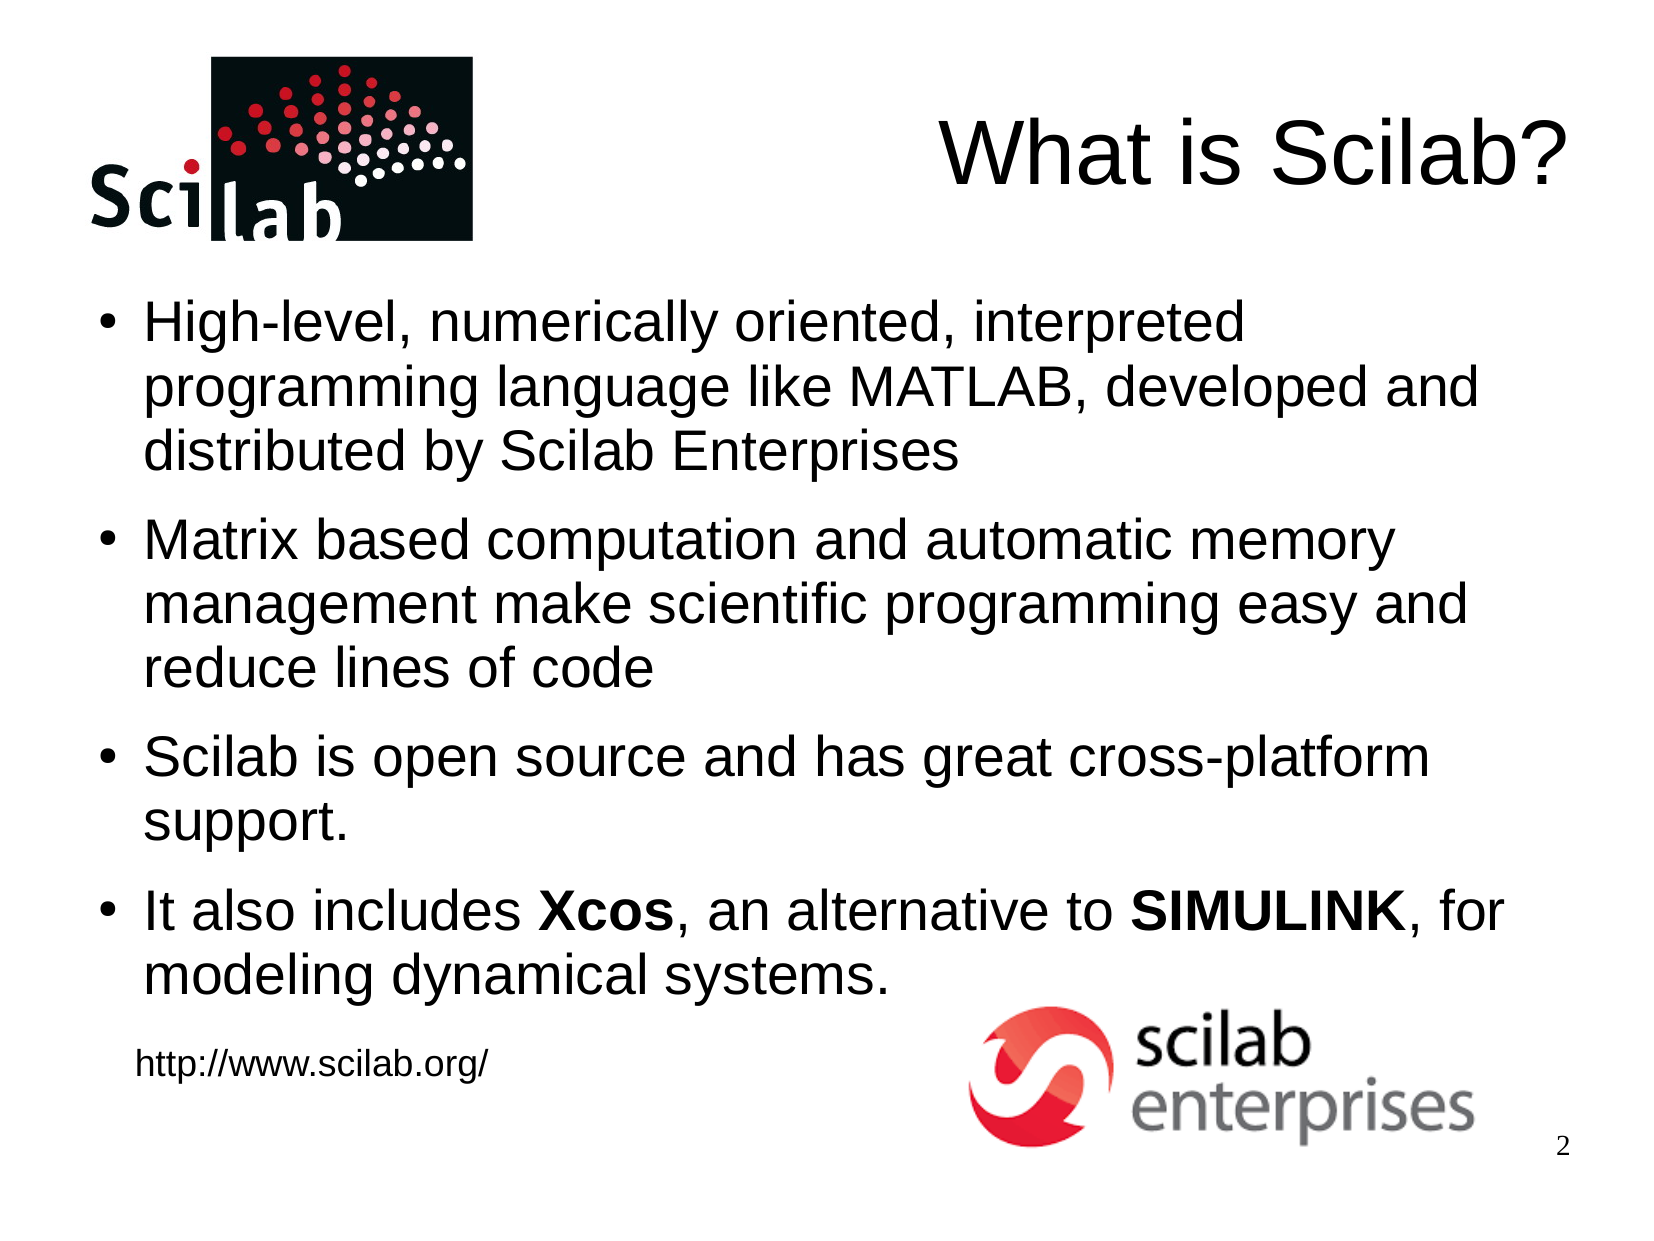

# What is Scilab?
High-level, numerically oriented, interpreted programming language like MATLAB, developed and distributed by Scilab Enterprises
Matrix based computation and automatic memory management make scientific programming easy and reduce lines of code
Scilab is open source and has great cross-platform support.
It also includes Xcos, an alternative to SIMULINK, for modeling dynamical systems.
http://www.scilab.org/
2